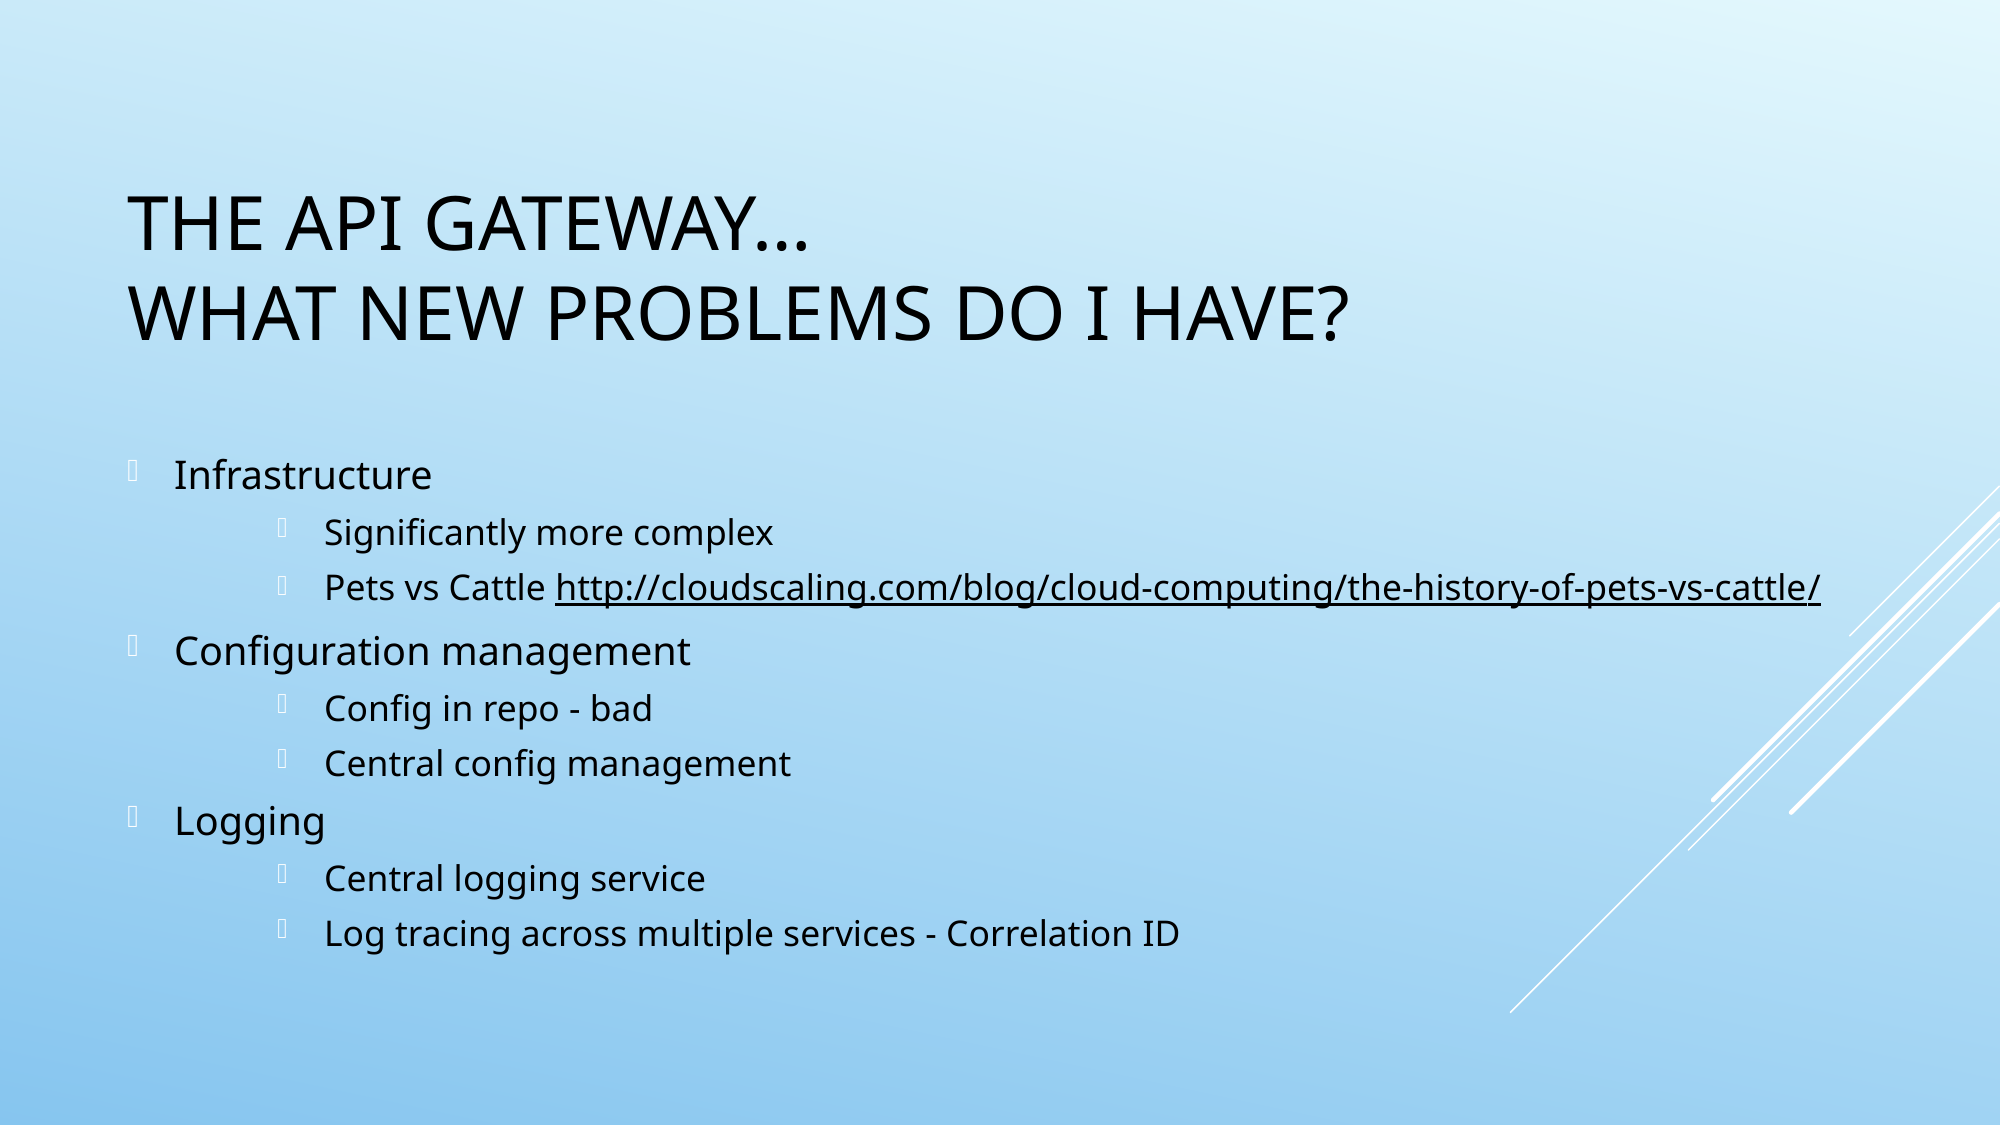

# The Api gateway… what new problems do I have?
Infrastructure
Significantly more complex
Pets vs Cattle http://cloudscaling.com/blog/cloud-computing/the-history-of-pets-vs-cattle/
Configuration management
Config in repo - bad
Central config management
Logging
Central logging service
Log tracing across multiple services - Correlation ID